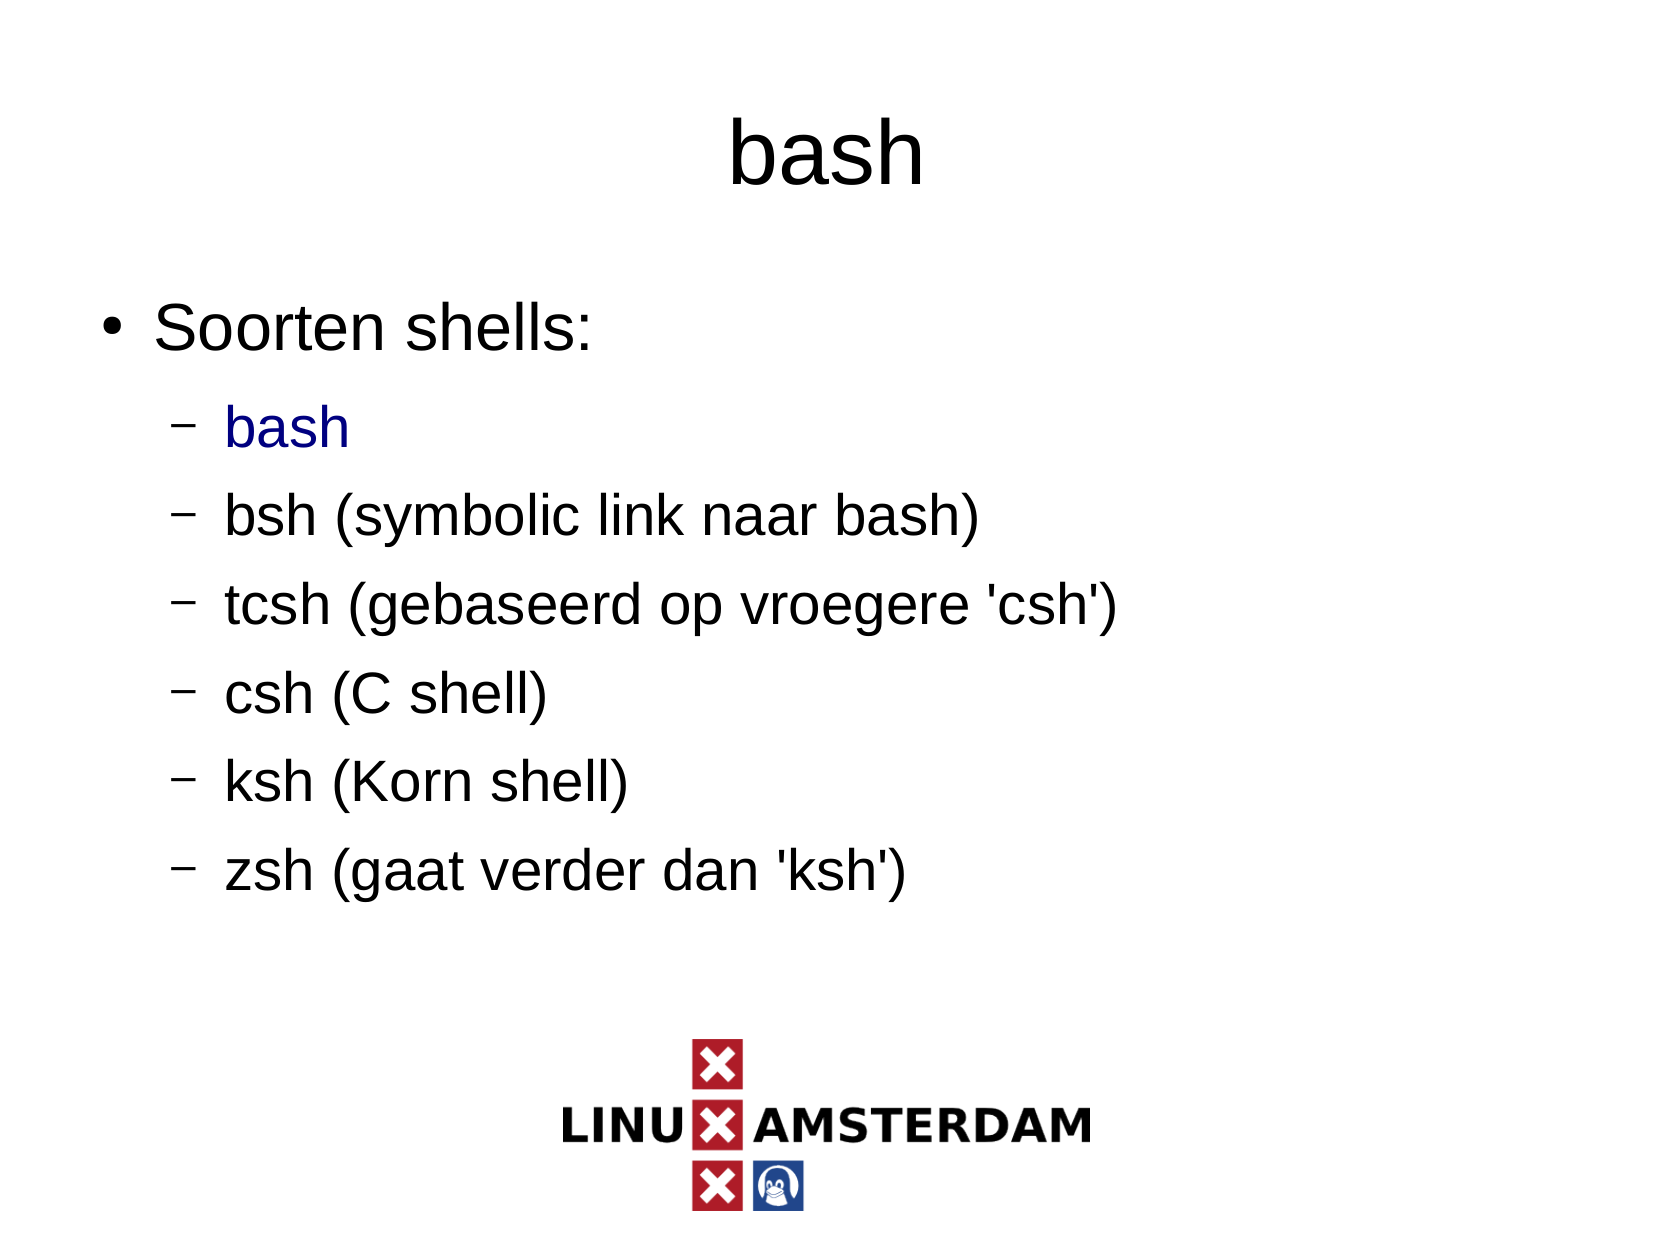

# bash
Soorten shells:
bash
bsh (symbolic link naar bash)
tcsh (gebaseerd op vroegere 'csh')
csh (C shell)
ksh (Korn shell)
zsh (gaat verder dan 'ksh')